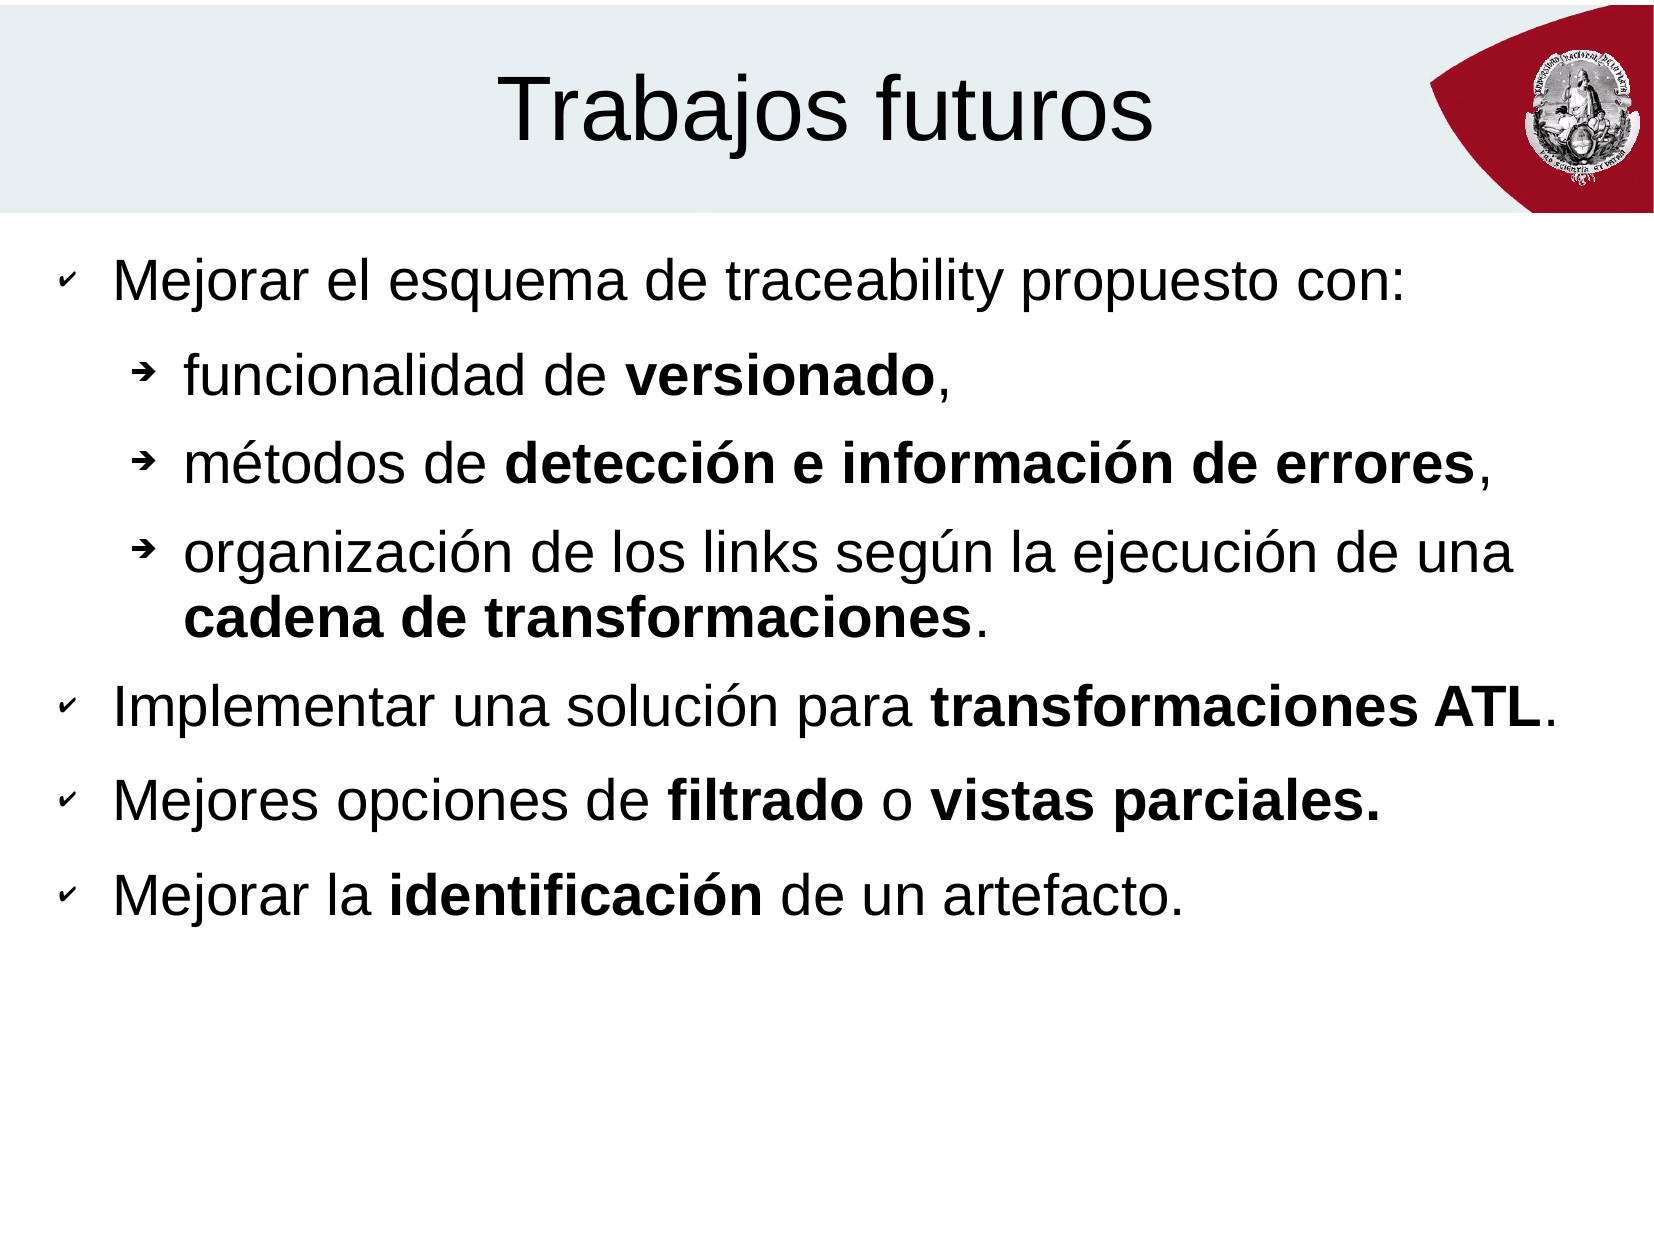

# Trabajos futuros
Mejorar el esquema de traceability propuesto con:
funcionalidad de versionado,
métodos de detección e información de errores,
organización de los links según la ejecución de una cadena de transformaciones.
Implementar una solución para transformaciones ATL.
Mejores opciones de filtrado o vistas parciales.
Mejorar la identificación de un artefacto.